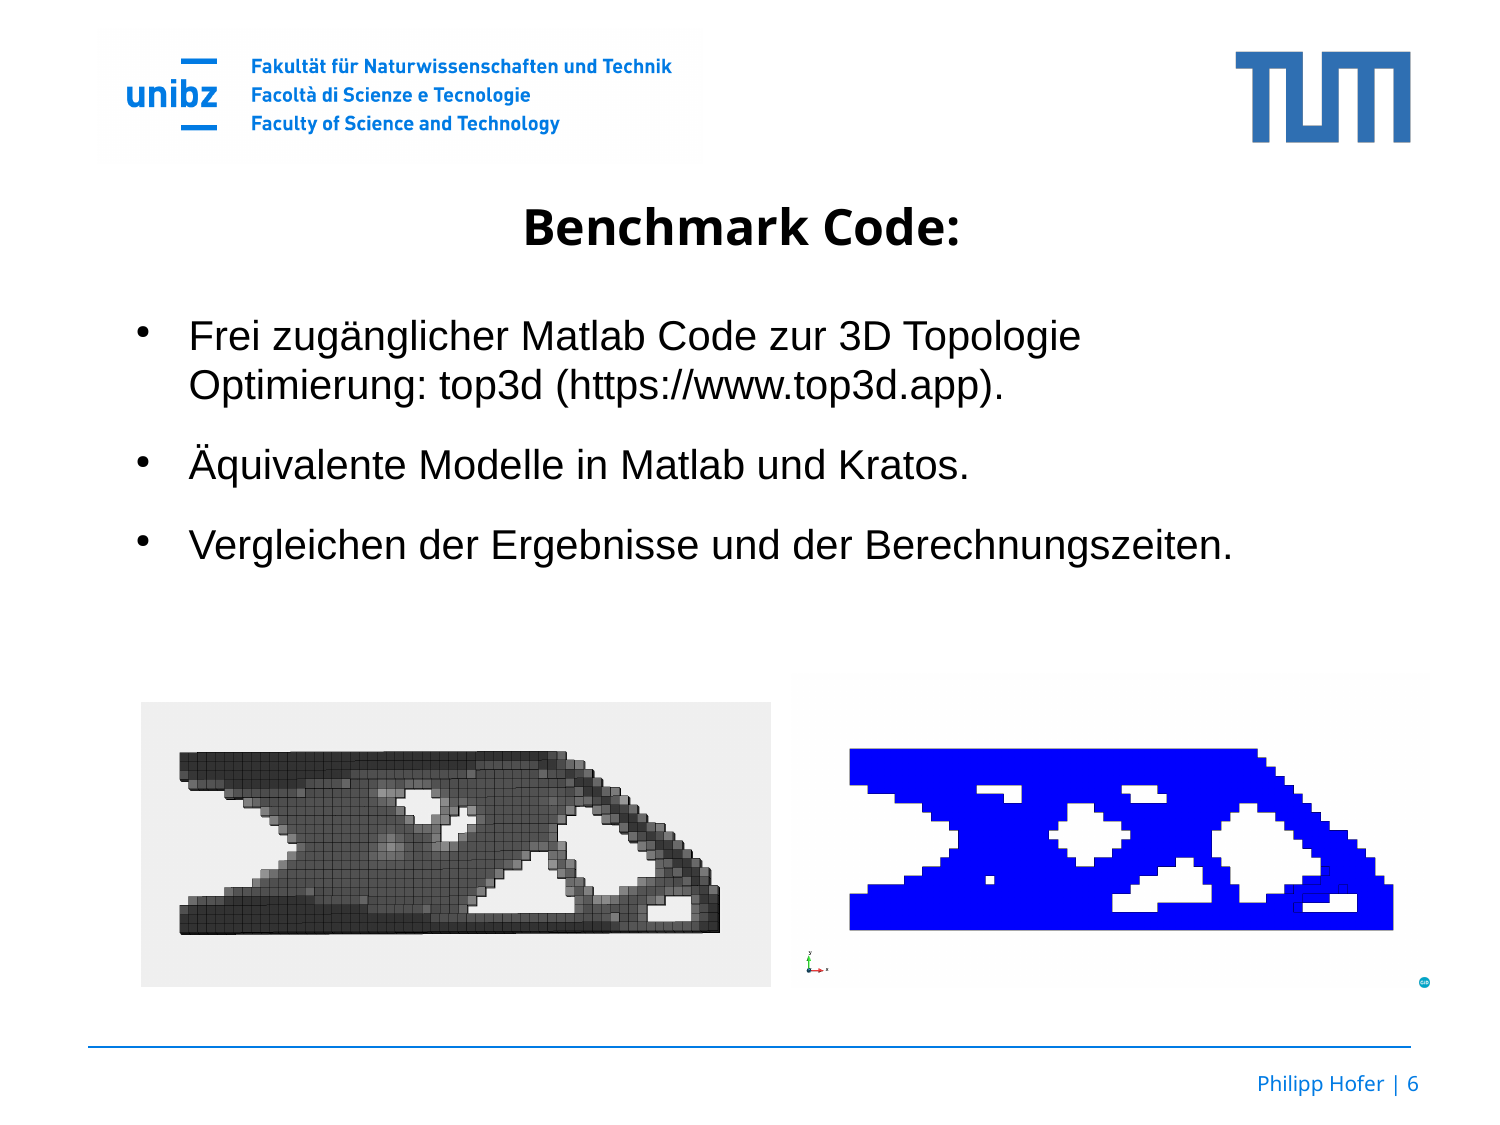

Benchmark Code:
Frei zugänglicher Matlab Code zur 3D Topologie Optimierung: top3d (https://www.top3d.app).
Äquivalente Modelle in Matlab und Kratos.
Vergleichen der Ergebnisse und der Berechnungszeiten.